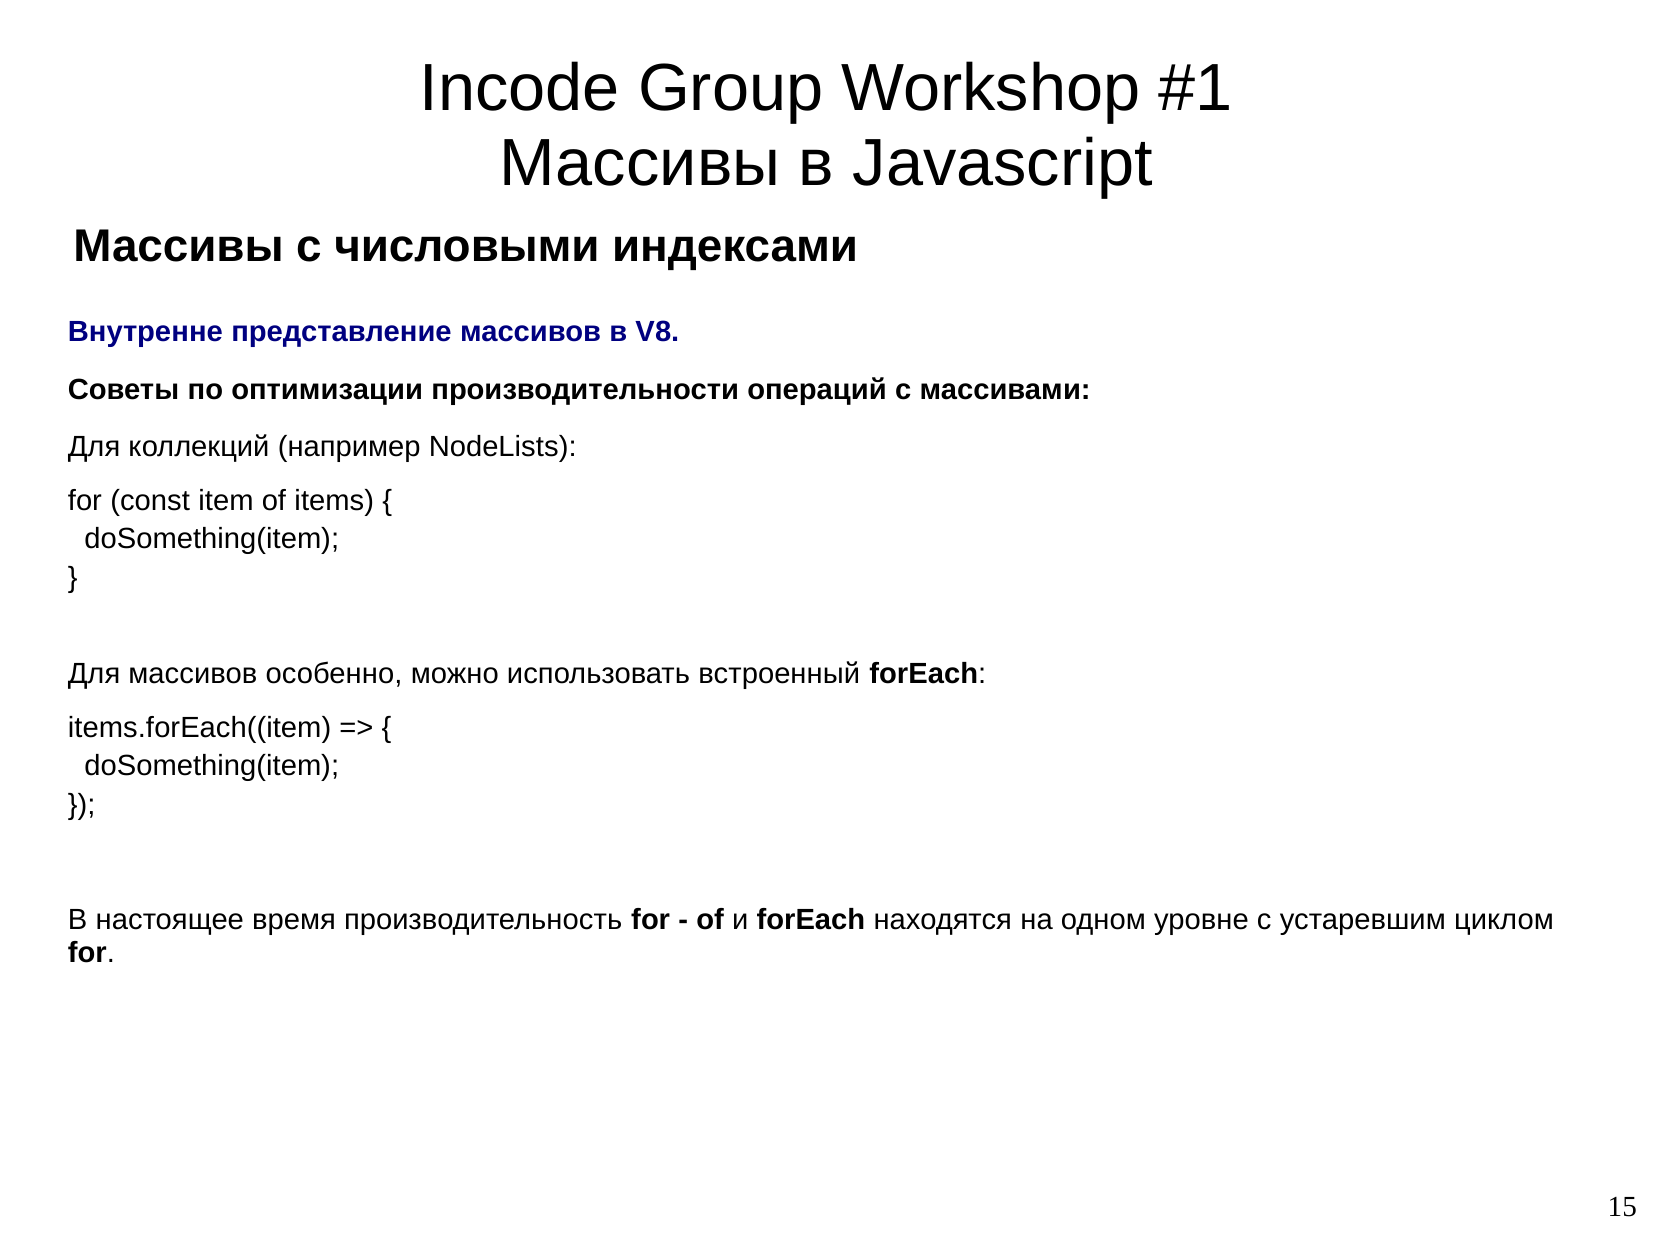

# Incode Group Workshop #1 Массивы в Javascript
Массивы с числовыми индексами
Внутренне представление массивов в V8.
Советы по оптимизации производительности операций с массивами:
Для коллекций (например NodeLists):
for (const item of items) {
 doSomething(item);
}
Для массивов особенно, можно использовать встроенный forEach:
items.forEach((item) => {
 doSomething(item);
});
В настоящее время производительность for - of и forEach находятся на одном уровне с устаревшим циклом for.
15